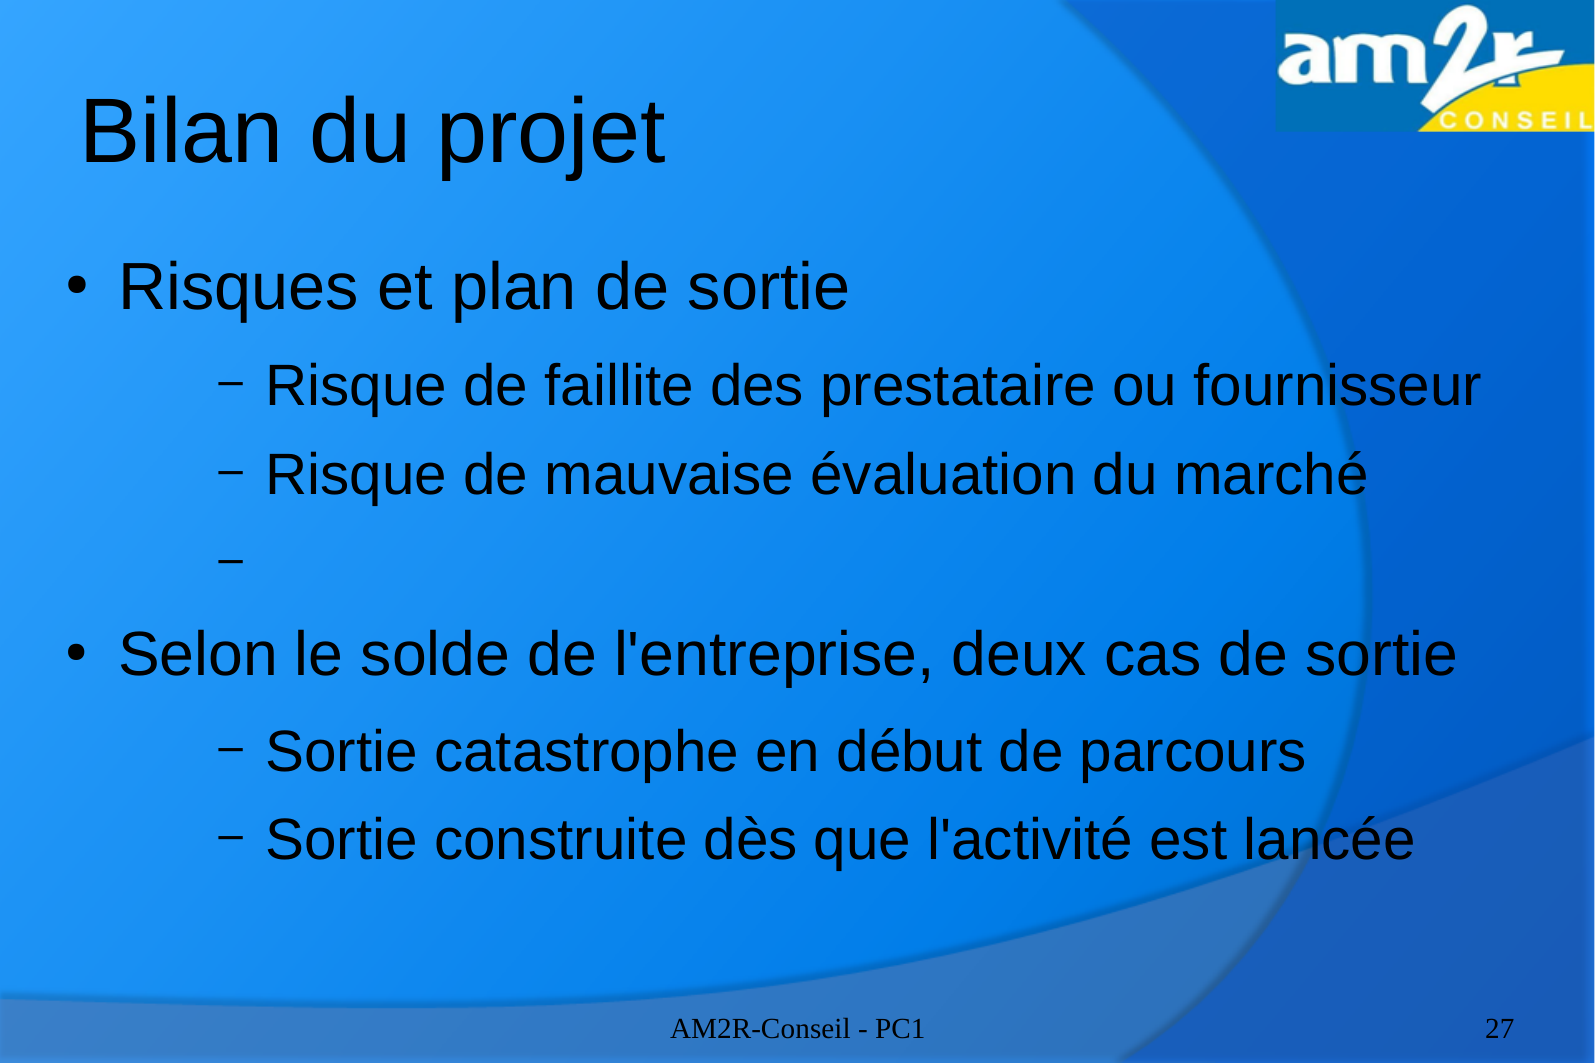

# Bilan du projet
Risques et plan de sortie
Risque de faillite des prestataire ou fournisseur
Risque de mauvaise évaluation du marché
Selon le solde de l'entreprise, deux cas de sortie
Sortie catastrophe en début de parcours
Sortie construite dès que l'activité est lancée
AM2R-Conseil - PC1
27